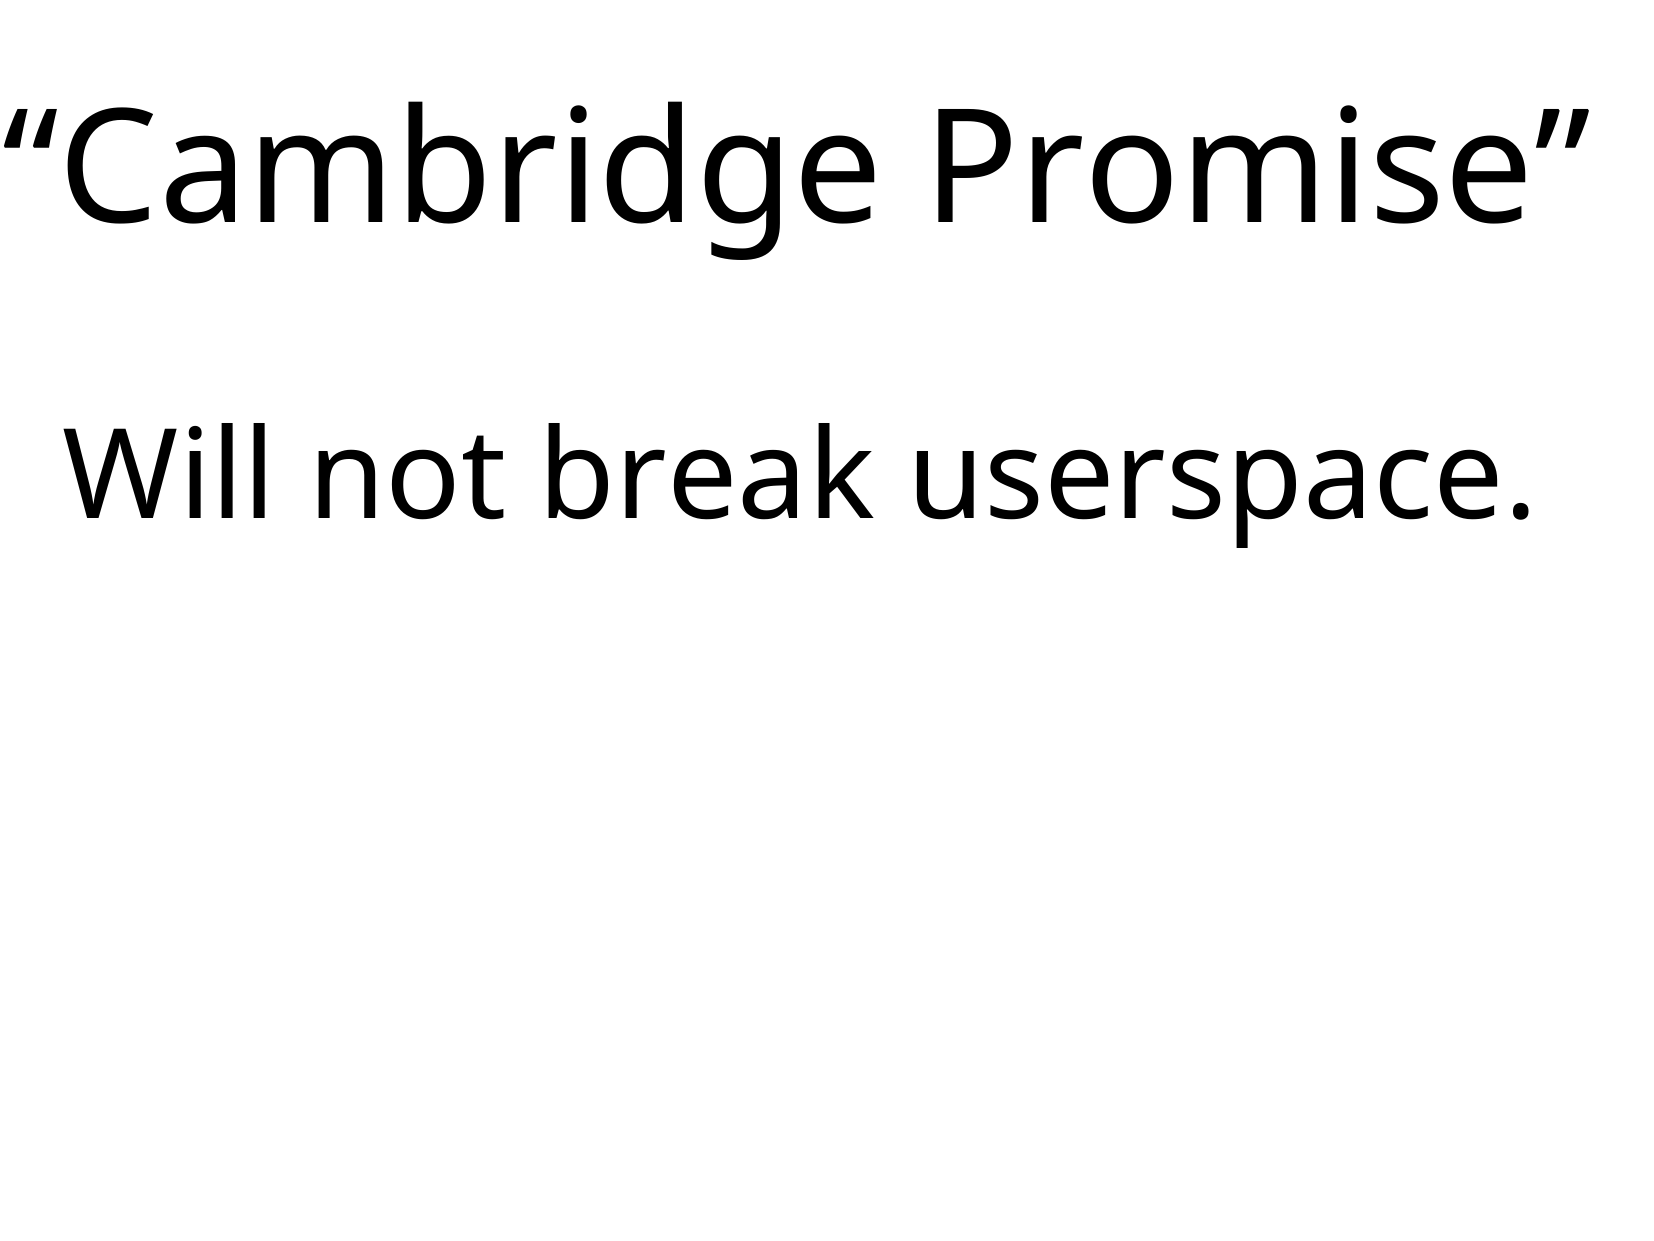

“Cambridge Promise”
Will not break userspace.
2.6.20 to 2.6.24-rc8